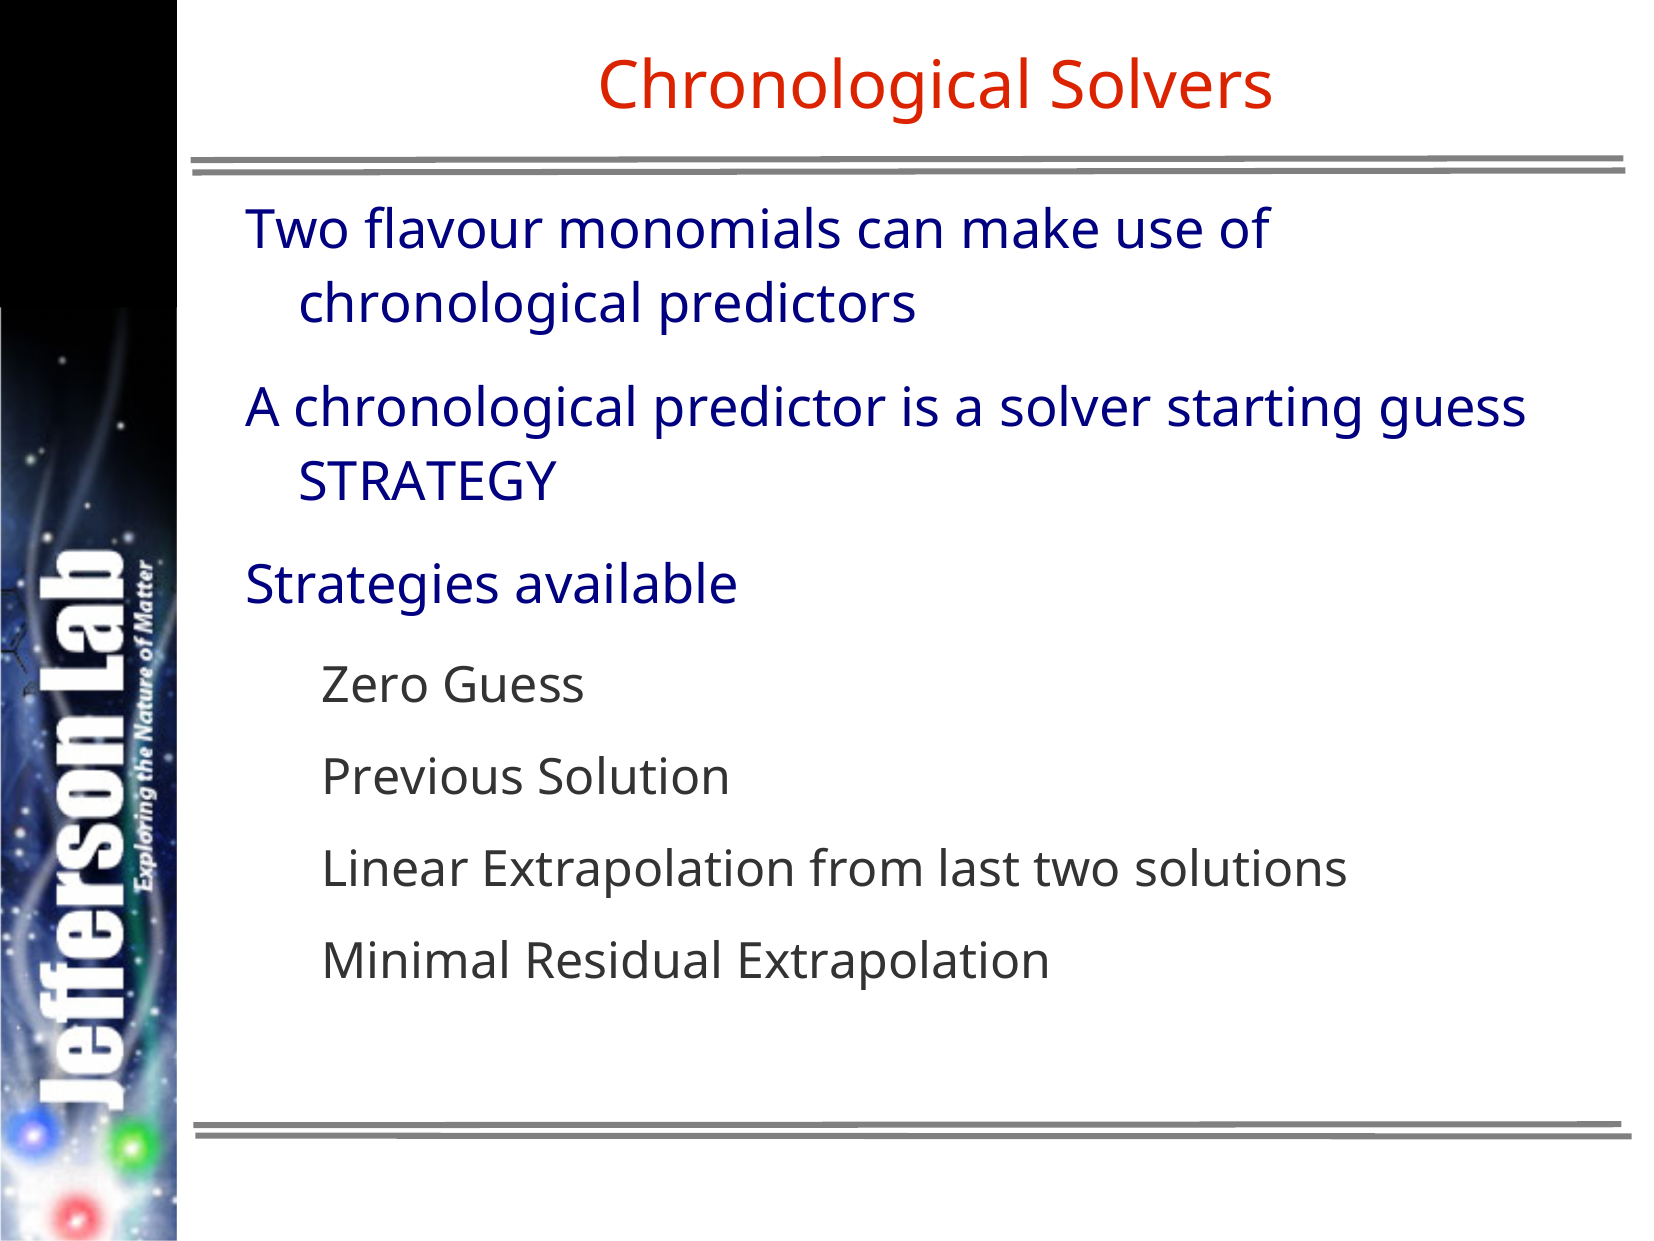

# Chronological Solvers
Two flavour monomials can make use of chronological predictors
A chronological predictor is a solver starting guess STRATEGY
Strategies available
Zero Guess
Previous Solution
Linear Extrapolation from last two solutions
Minimal Residual Extrapolation